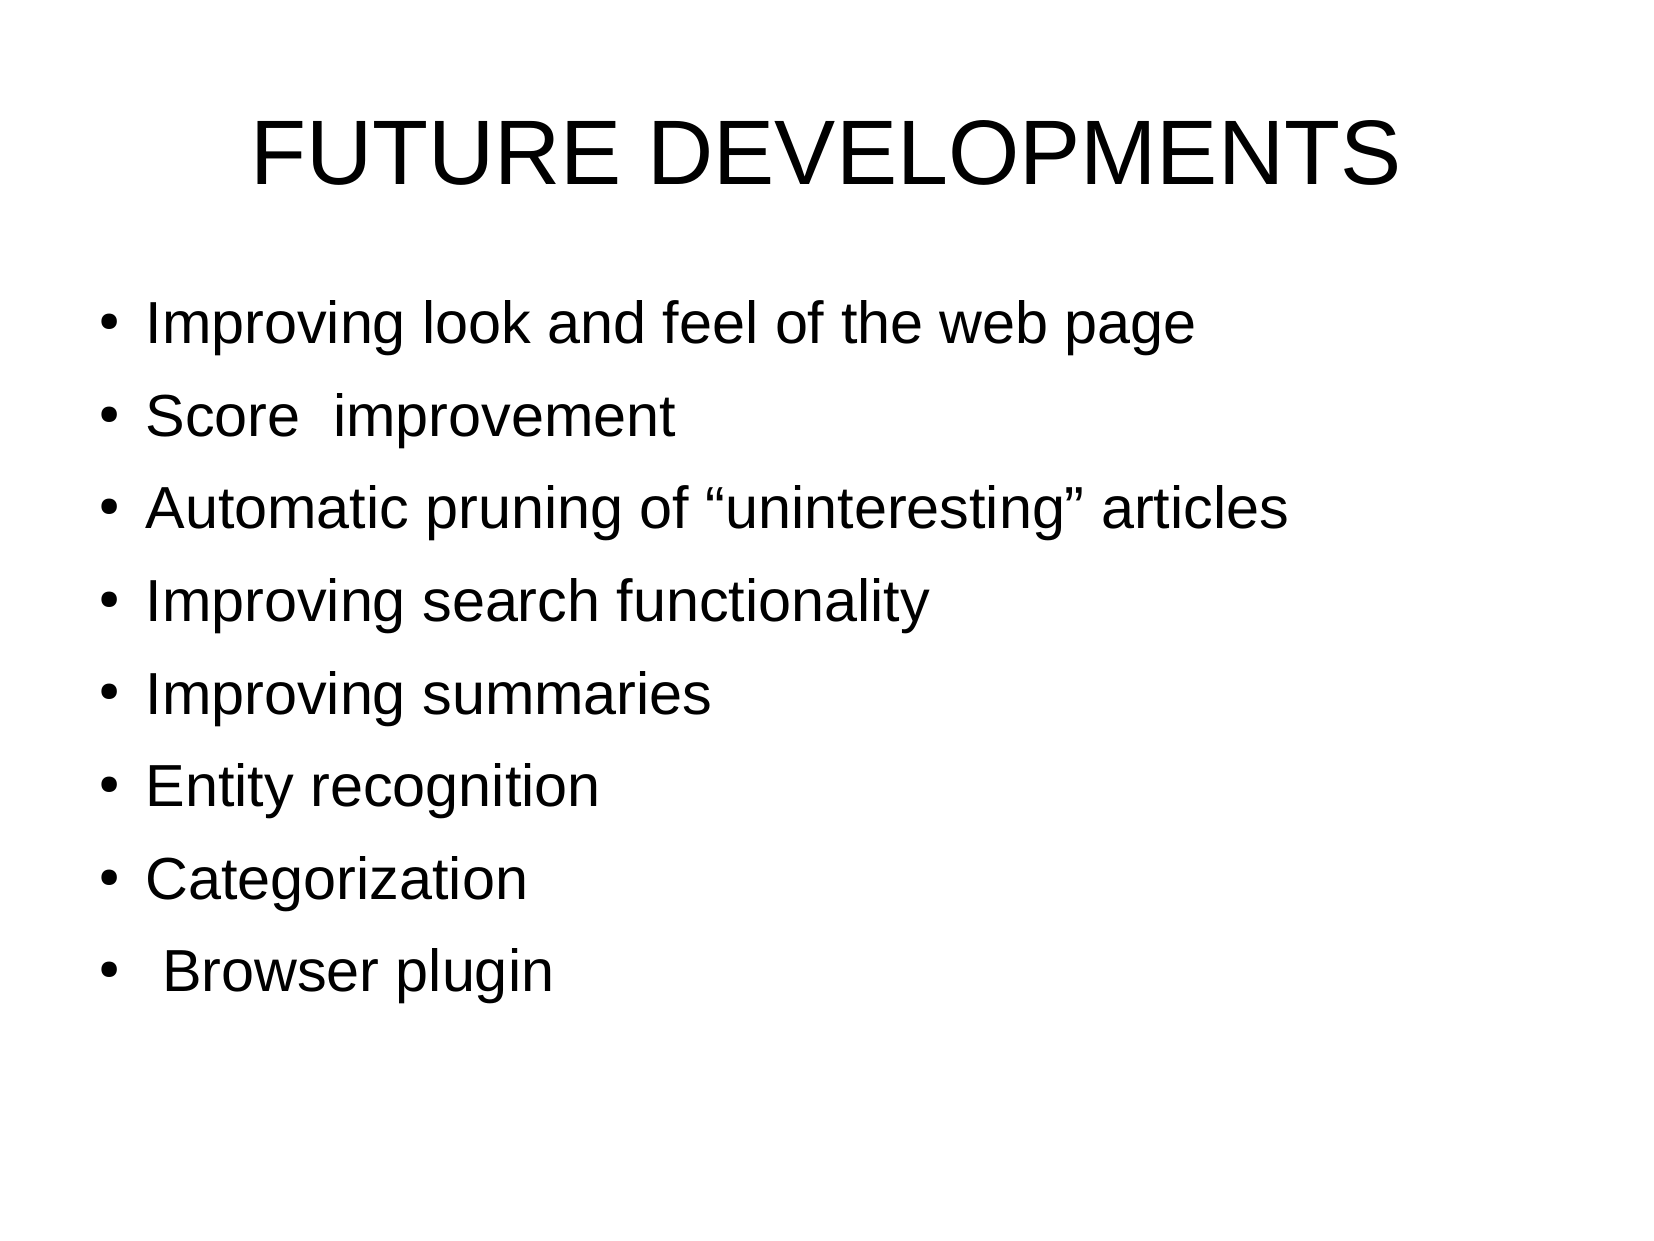

# FUTURE DEVELOPMENTS
Improving look and feel of the web page
Score improvement
Automatic pruning of “uninteresting” articles
Improving search functionality
Improving summaries
Entity recognition
Categorization
 Browser plugin